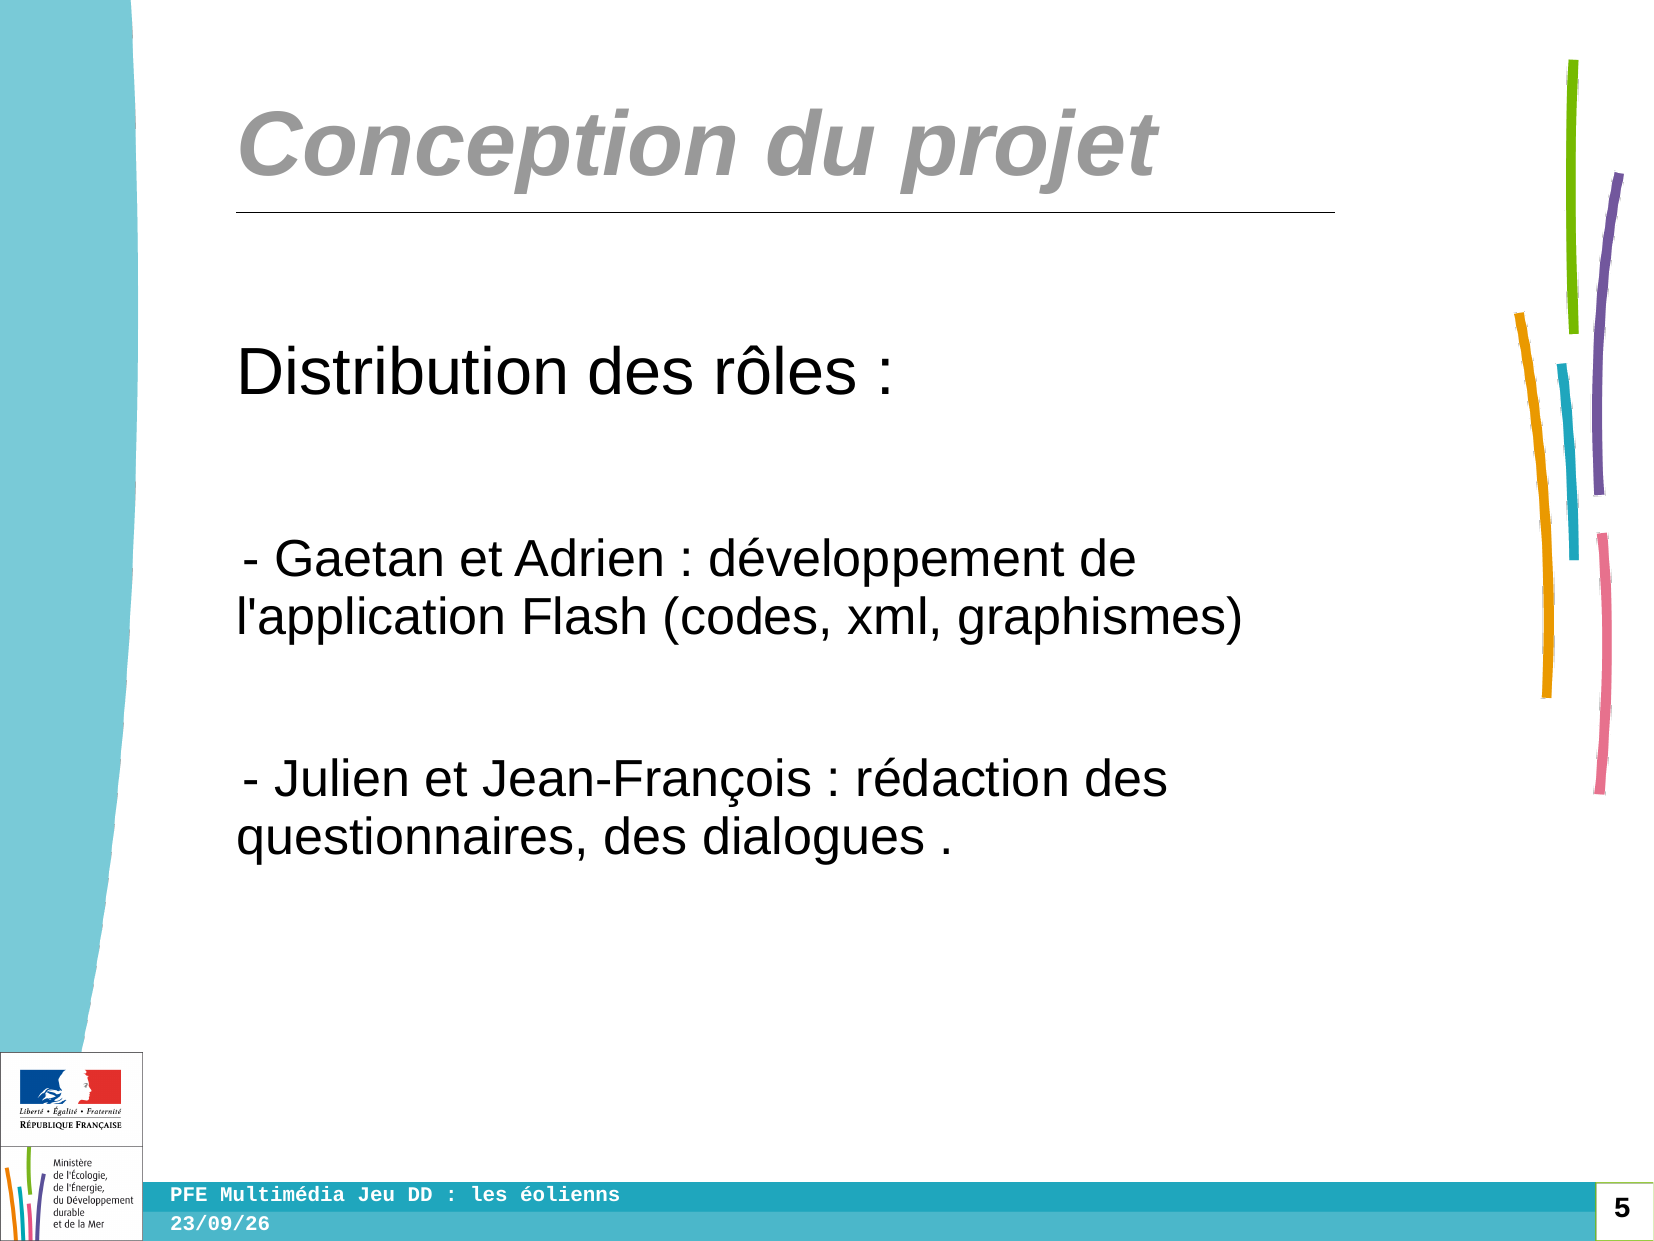

# Conception du projet
Distribution des rôles :
- Gaetan et Adrien : développement de l'application Flash (codes, xml, graphismes)
- Julien et Jean-François : rédaction des questionnaires, des dialogues .
5
PFE Multimédia Jeu DD : les éolienns